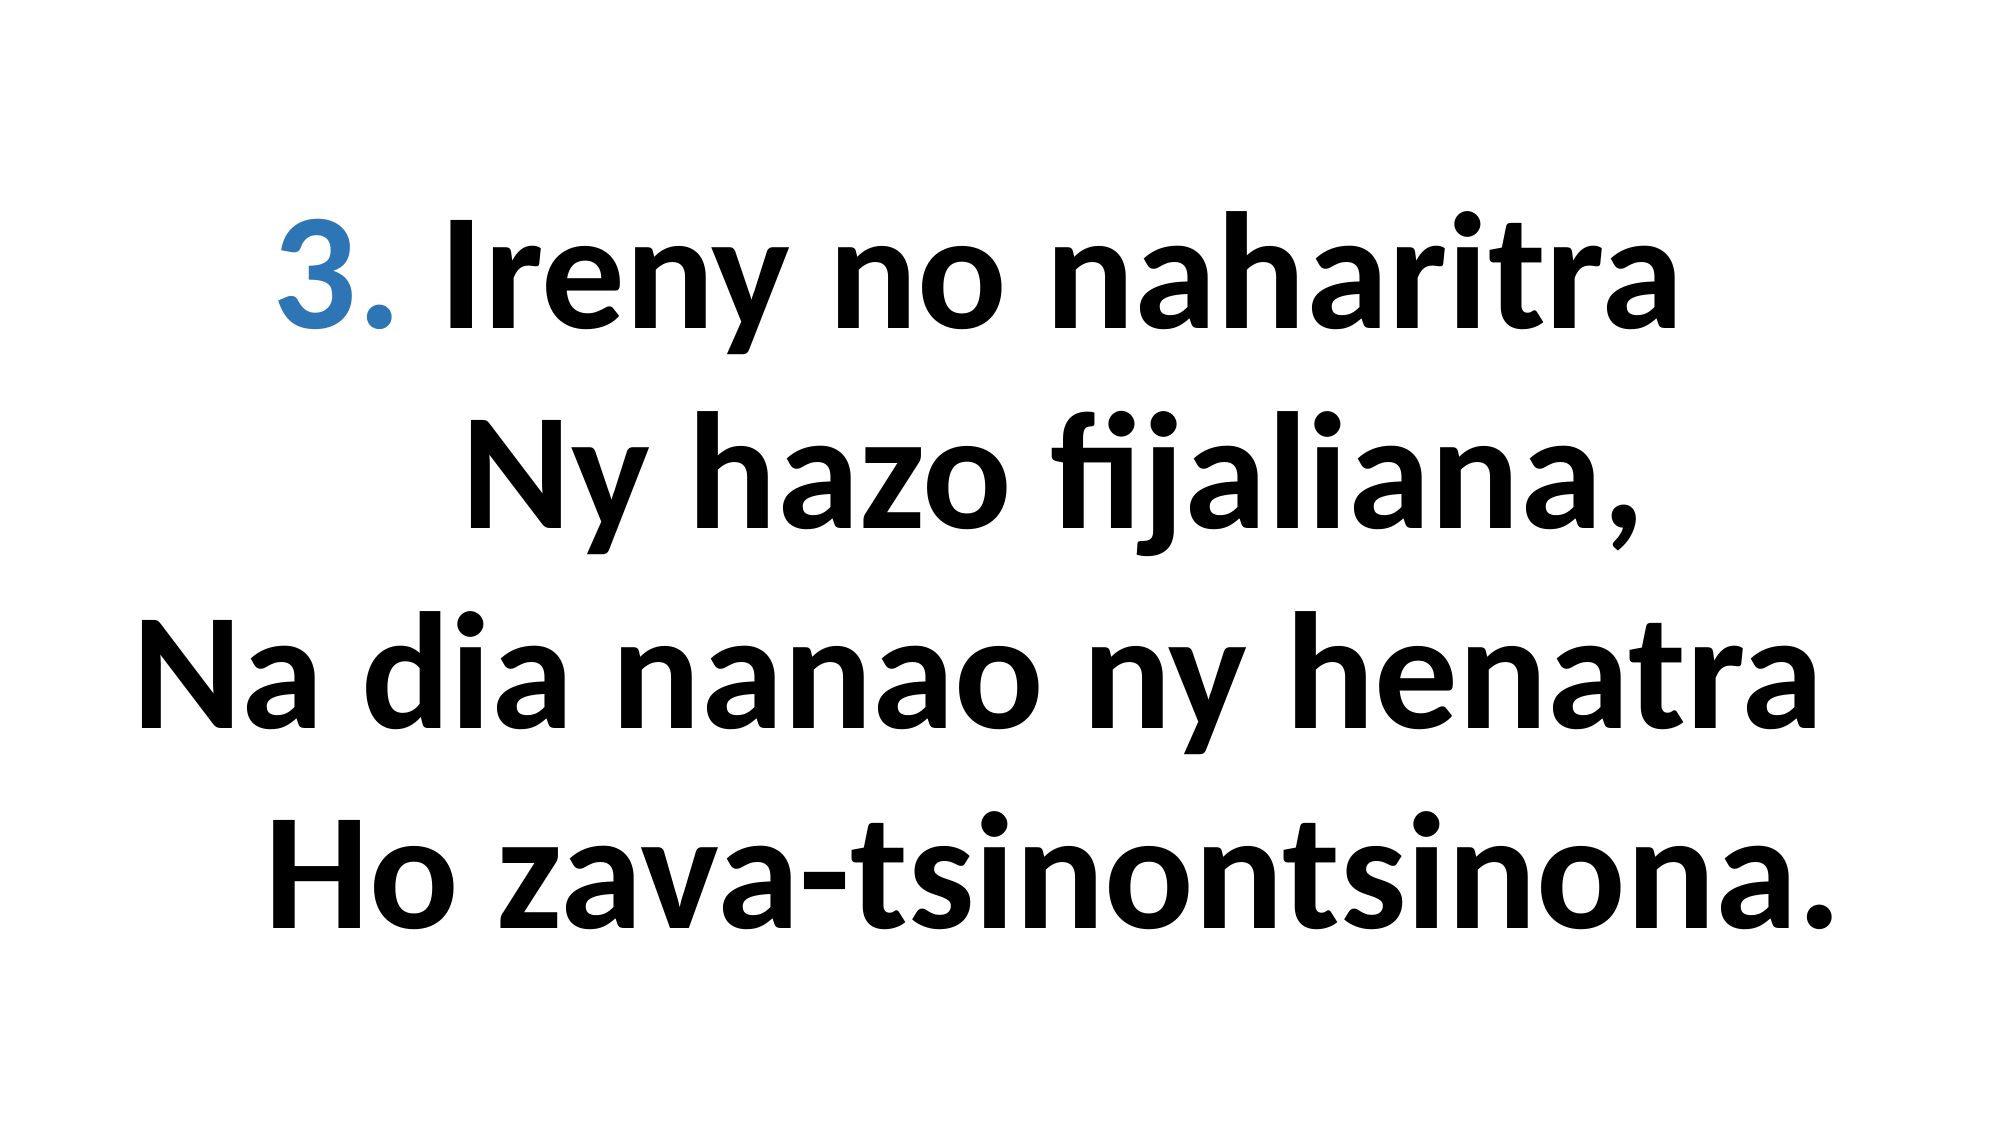

3. Ireny no naharitra
 Ny hazo fijaliana,
Na dia nanao ny henatra
 Ho zava-tsinontsinona.